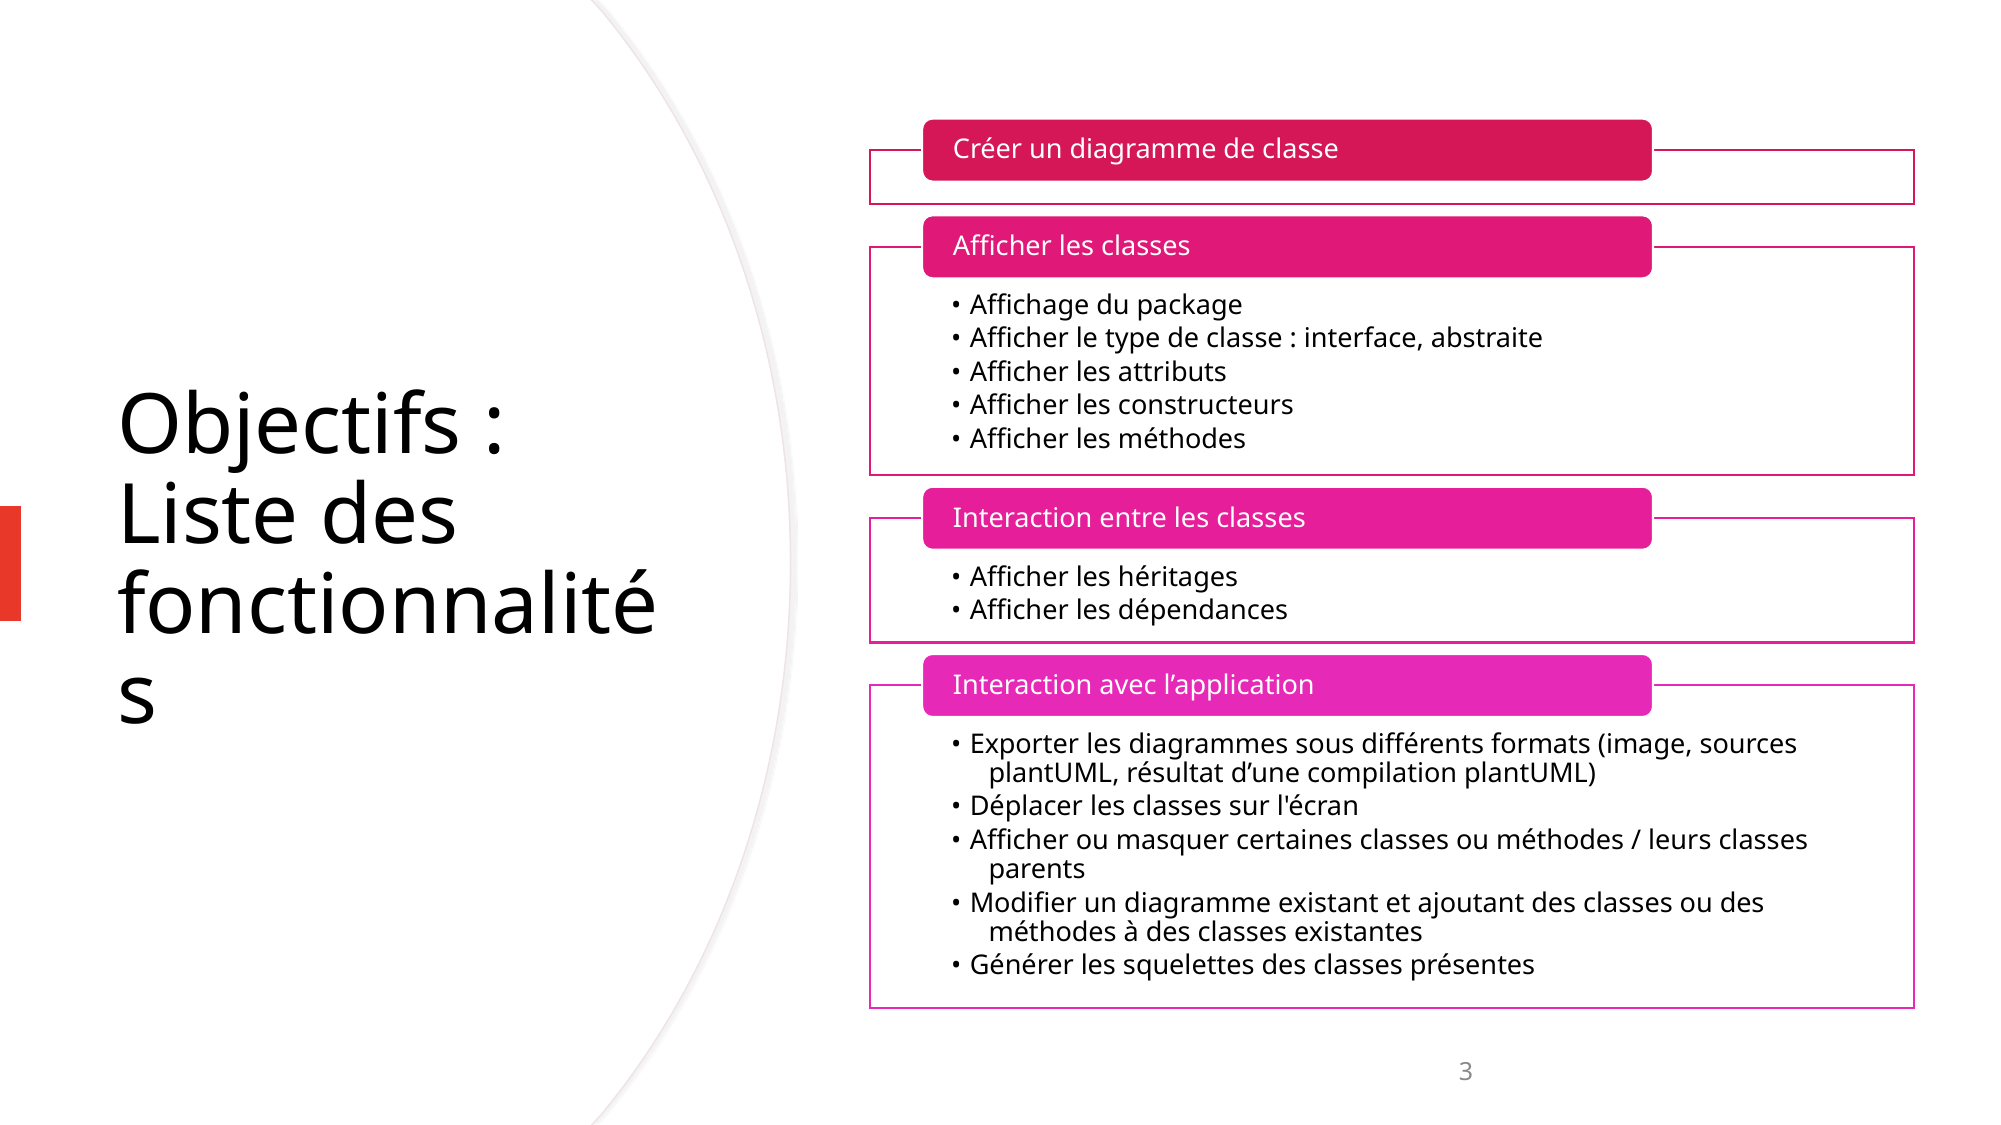

Créer un diagramme de classe
Afficher les classes
Affichage du package
Afficher le type de classe : interface, abstraite
Afficher les attributs
Afficher les constructeurs
Afficher les méthodes
Interaction entre les classes
Afficher les héritages
Afficher les dépendances
Interaction avec l’application
Exporter les diagrammes sous différents formats (image, sources plantUML, résultat d’une compilation plantUML)
Déplacer les classes sur l'écran
Afficher ou masquer certaines classes ou méthodes / leurs classes parents
Modifier un diagramme existant et ajoutant des classes ou des méthodes à des classes existantes
Générer les squelettes des classes présentes
# Objectifs : Liste des fonctionnalités
3